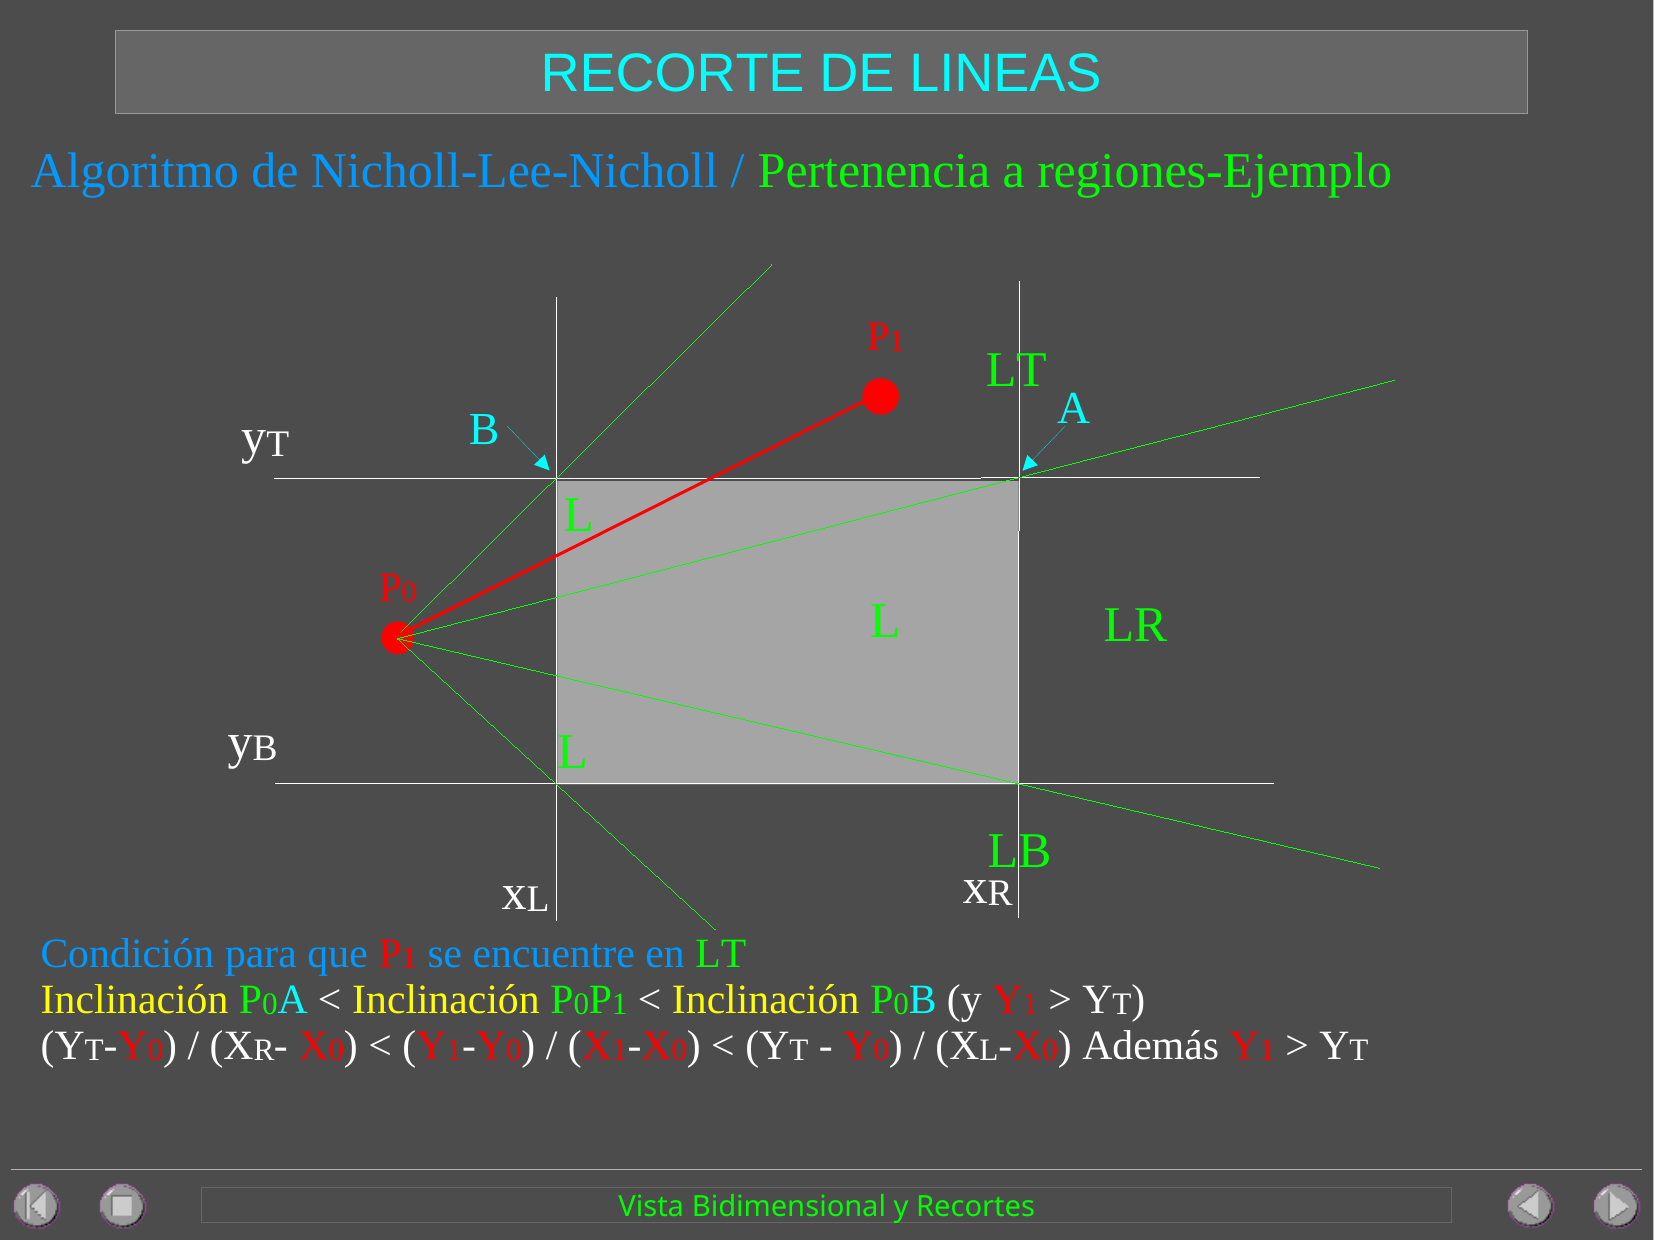

# RECORTE DE LINEAS
Algoritmo de Nicholl-Lee-Nicholl / Pertenencia a regiones-Ejemplo
yT
yB
xR
xL
P0
LT
L
L
LR
L
LB
P1
A
B
Condición para que P1 se encuentre en LT
Inclinación P0A < Inclinación P0P1 < Inclinación P0B (y Y1 > YT)
(YT-Y0) / (XR- X0) < (Y1-Y0) / (X1-X0) < (YT - Y0) / (XL-X0) Además Y1 > YT